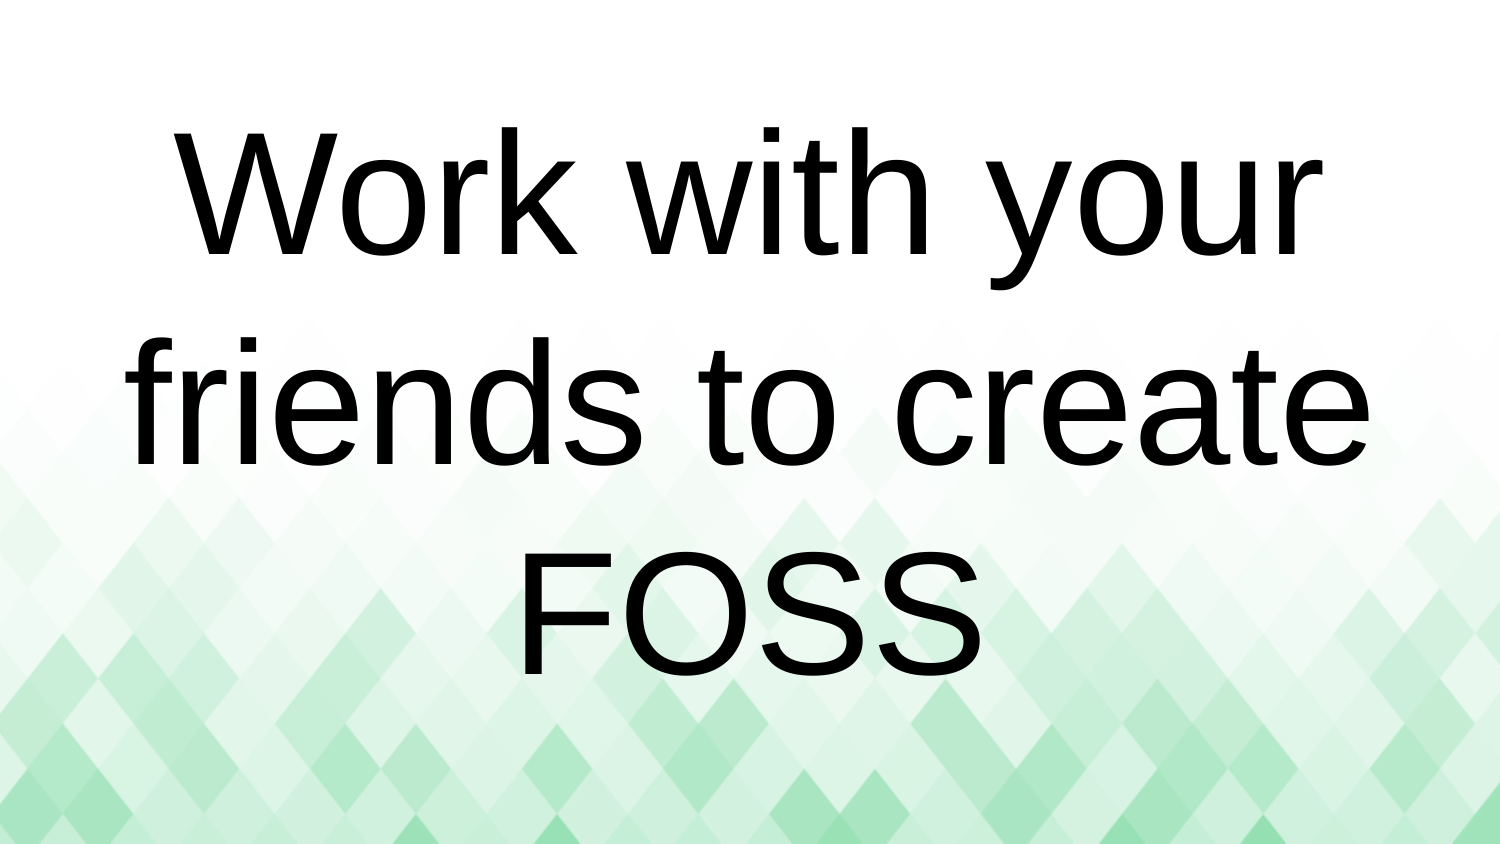

# Work with your friends to create FOSS